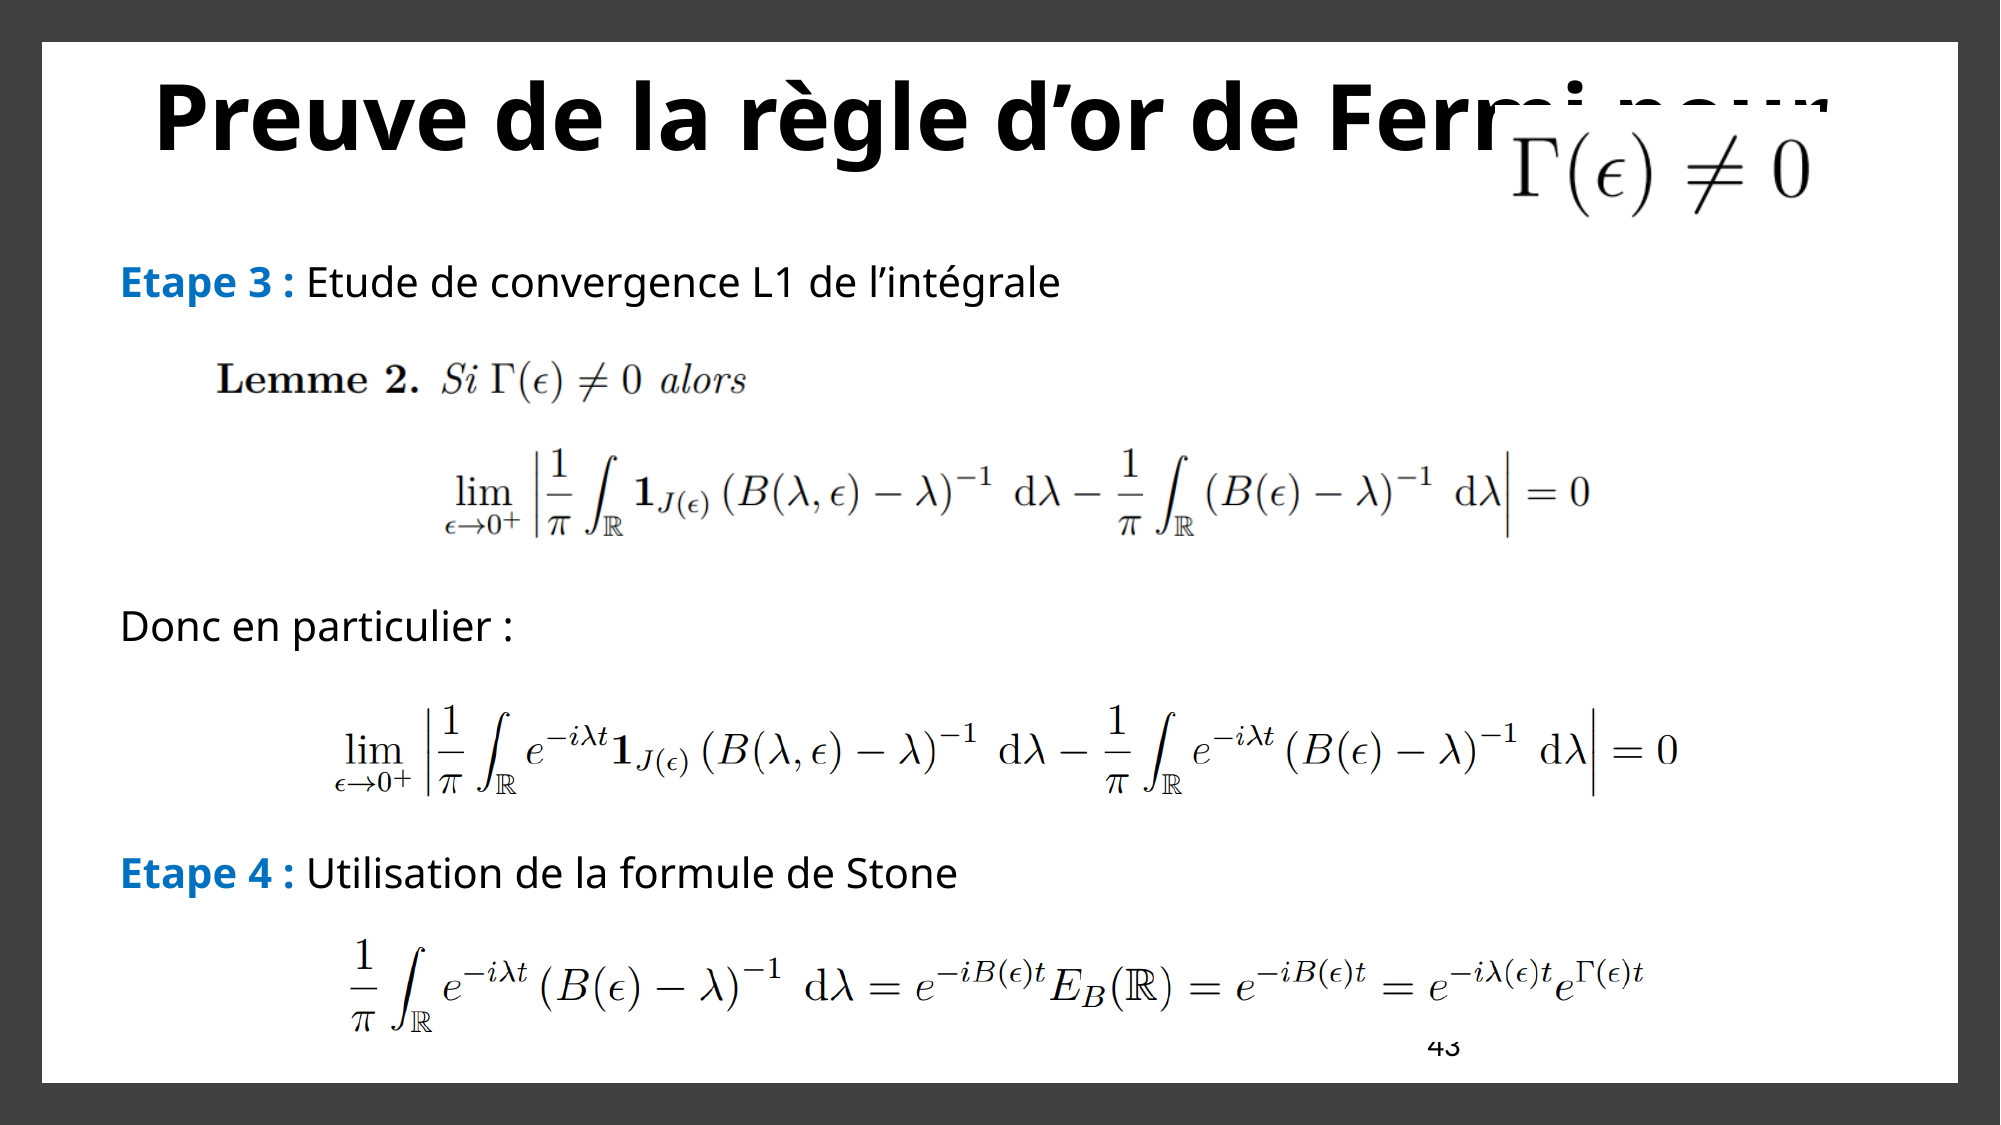

# Preuve de la règle d’or de Fermi pour
Etape 3 : Etude de convergence L1 de l’intégrale
Donc en particulier :
Etape 4 : Utilisation de la formule de Stone